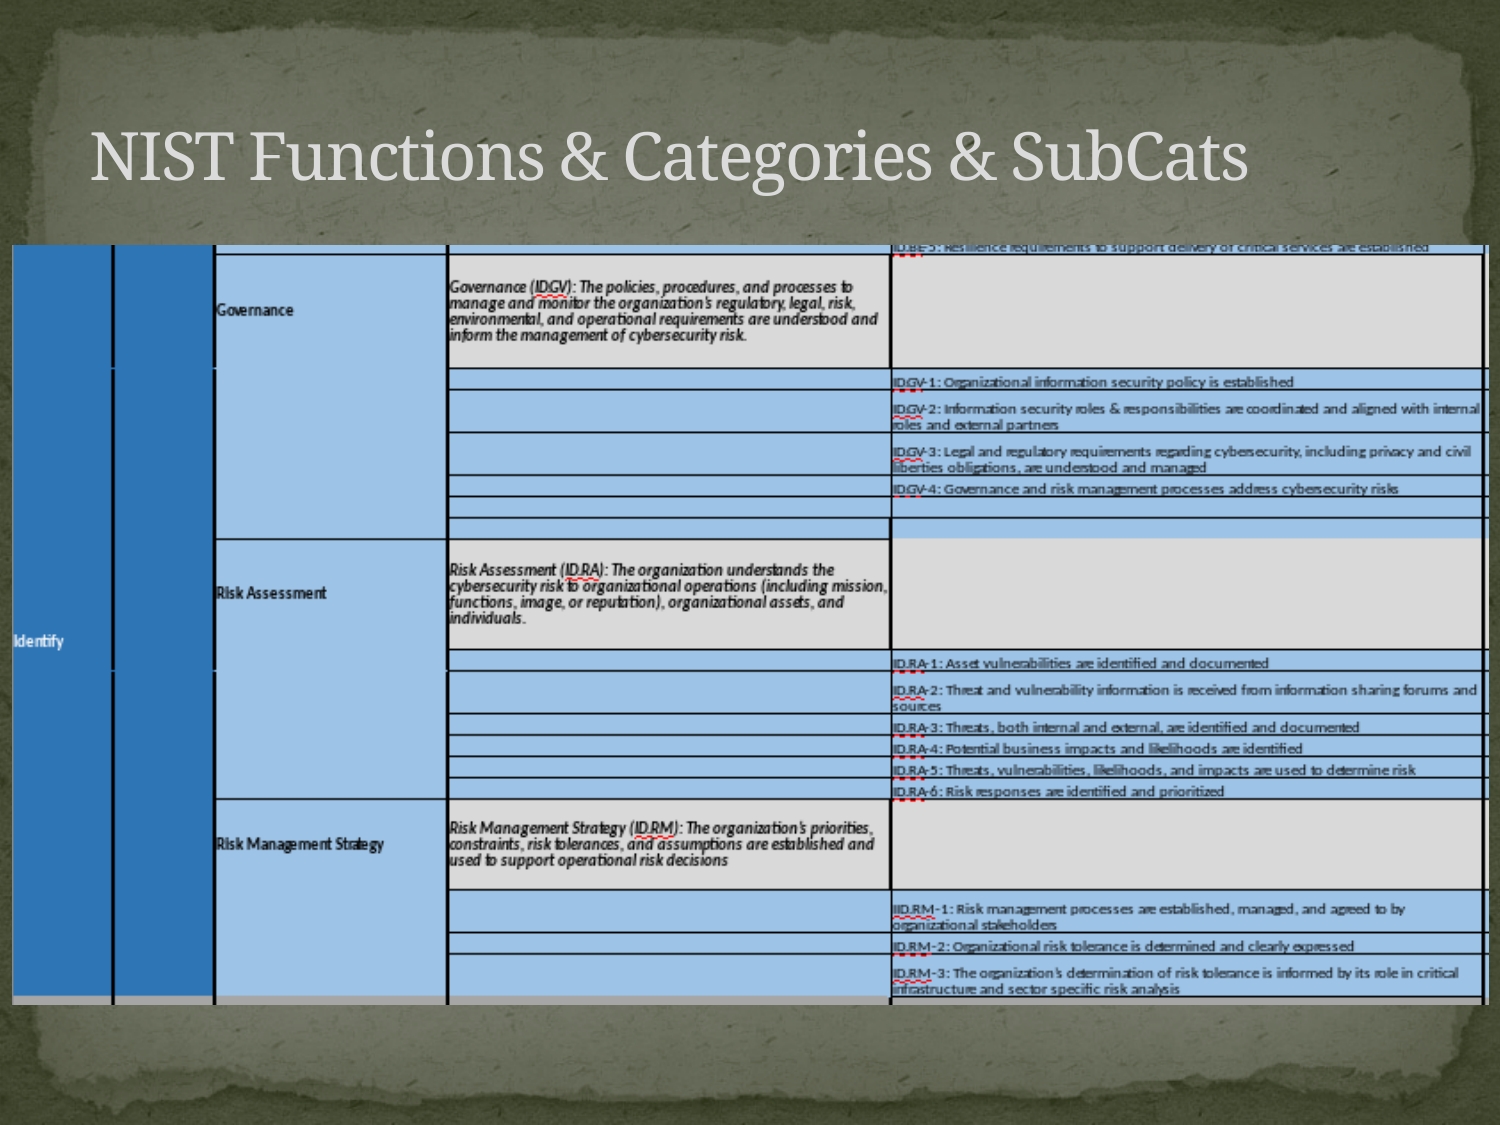

# NIST Functions & Categories & SubCats